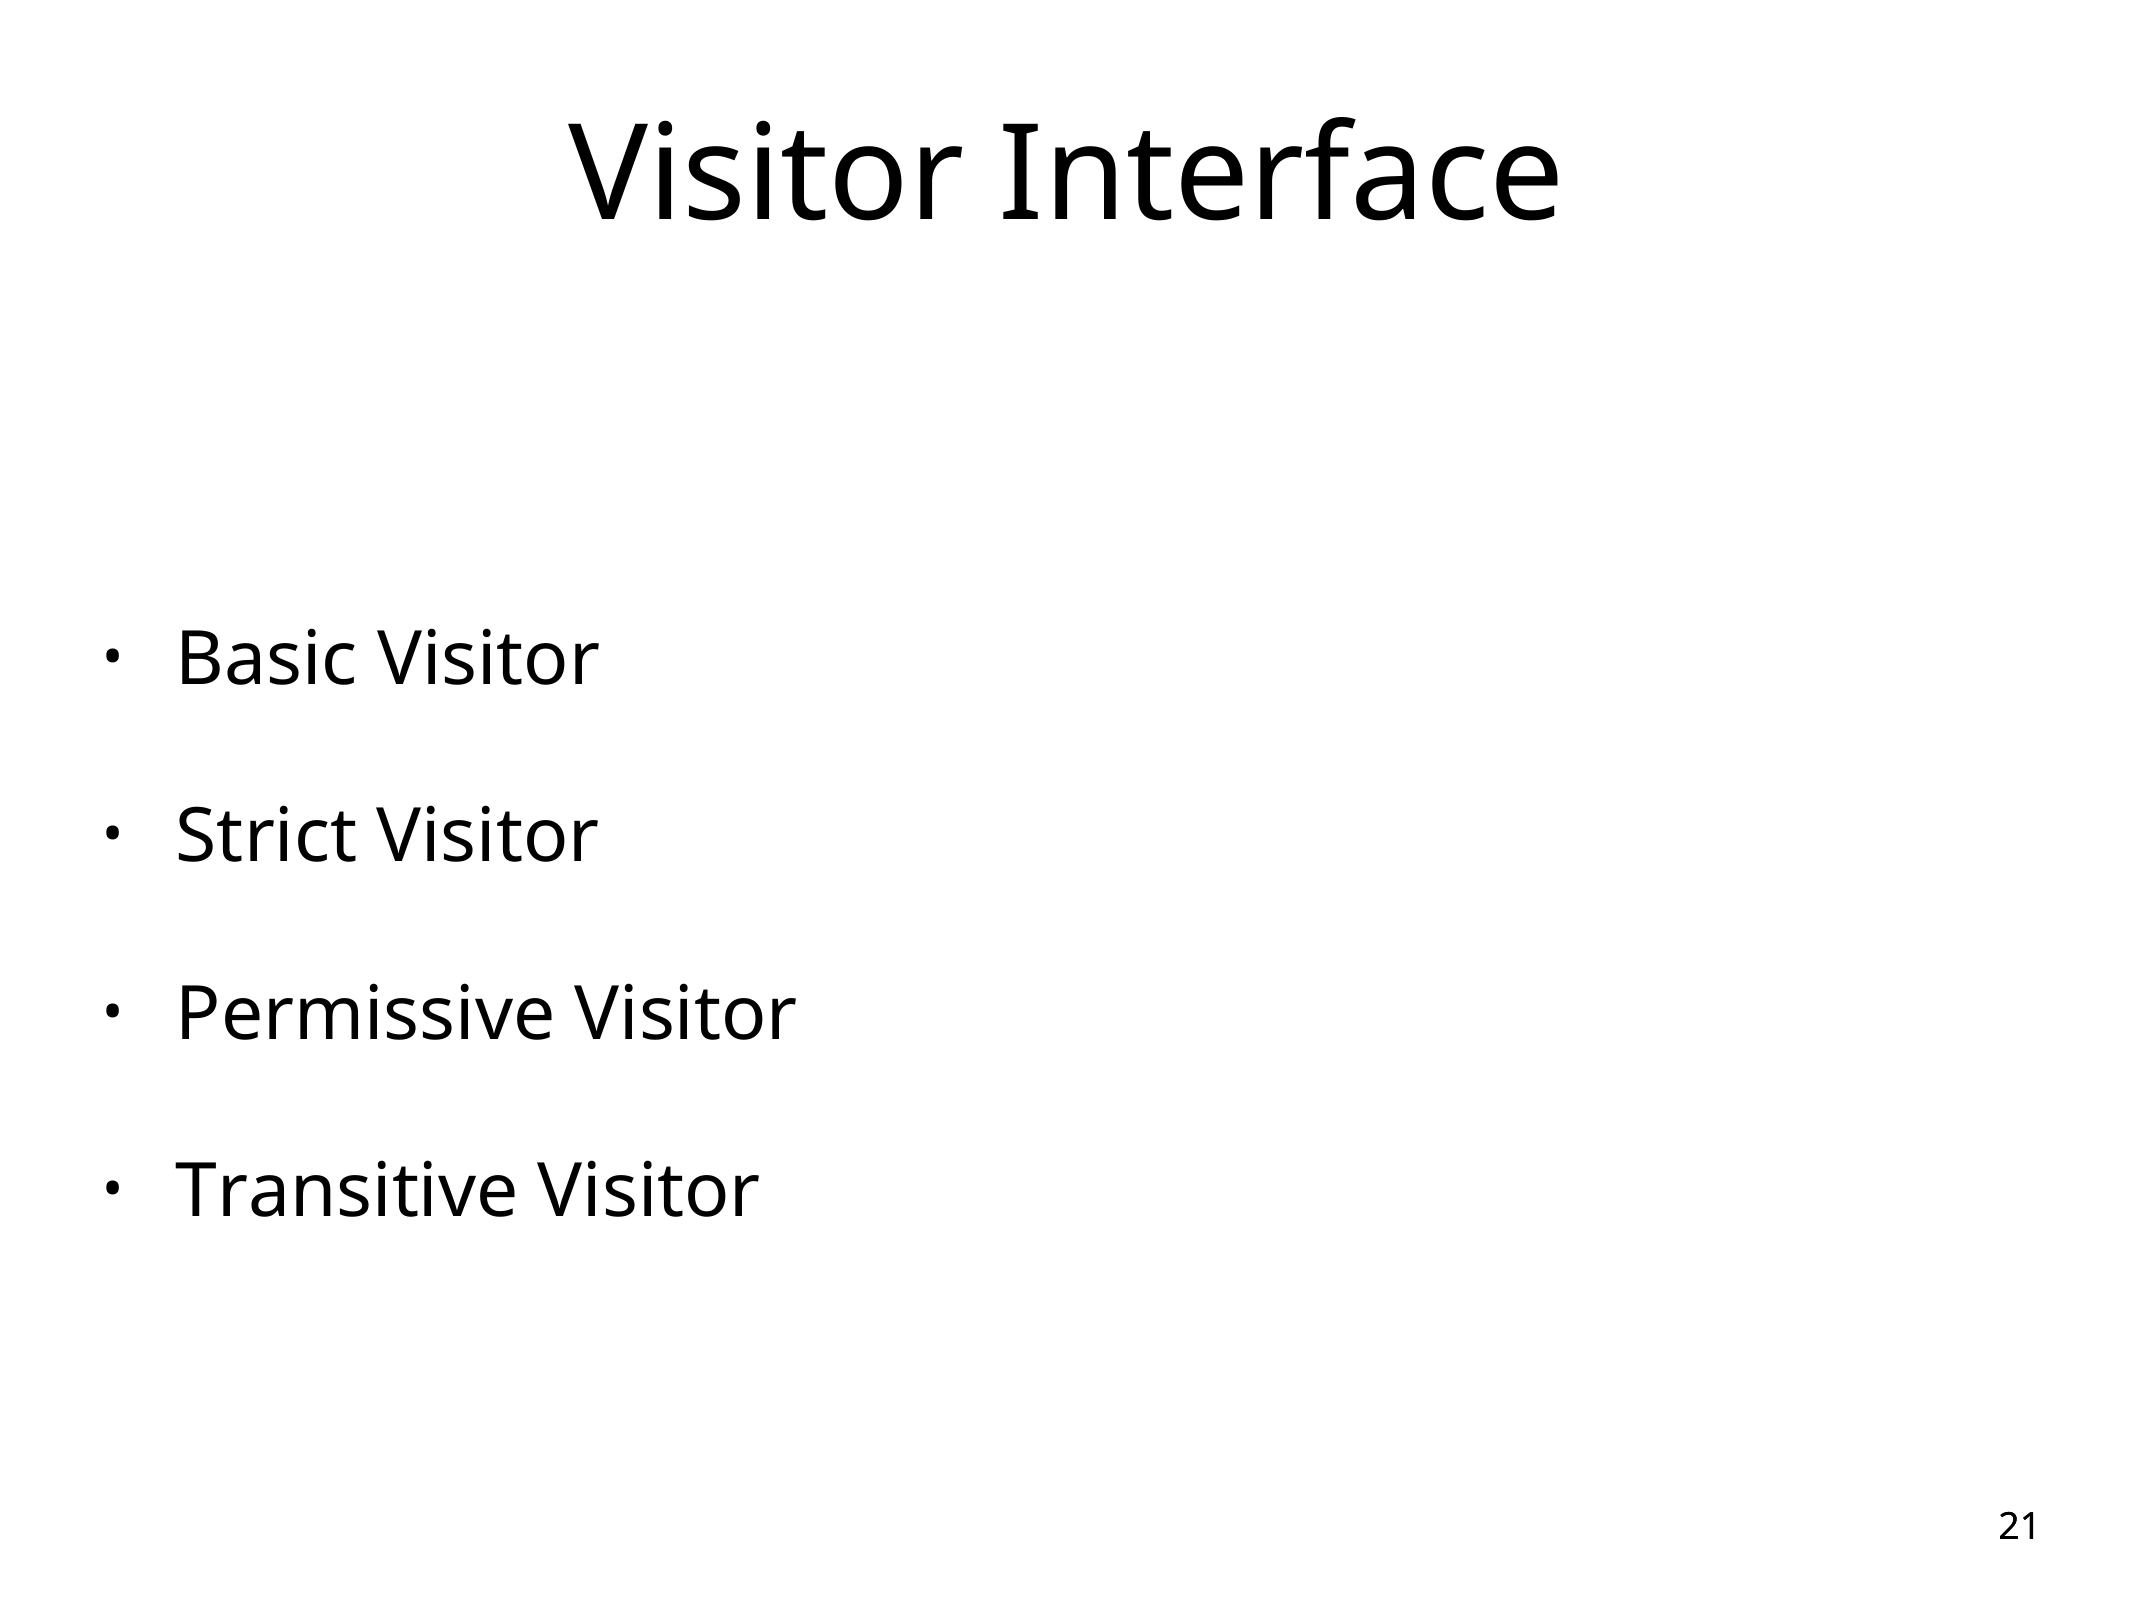

# Visitor Interface
Basic Visitor
Strict Visitor
Permissive Visitor
Transitive Visitor
21